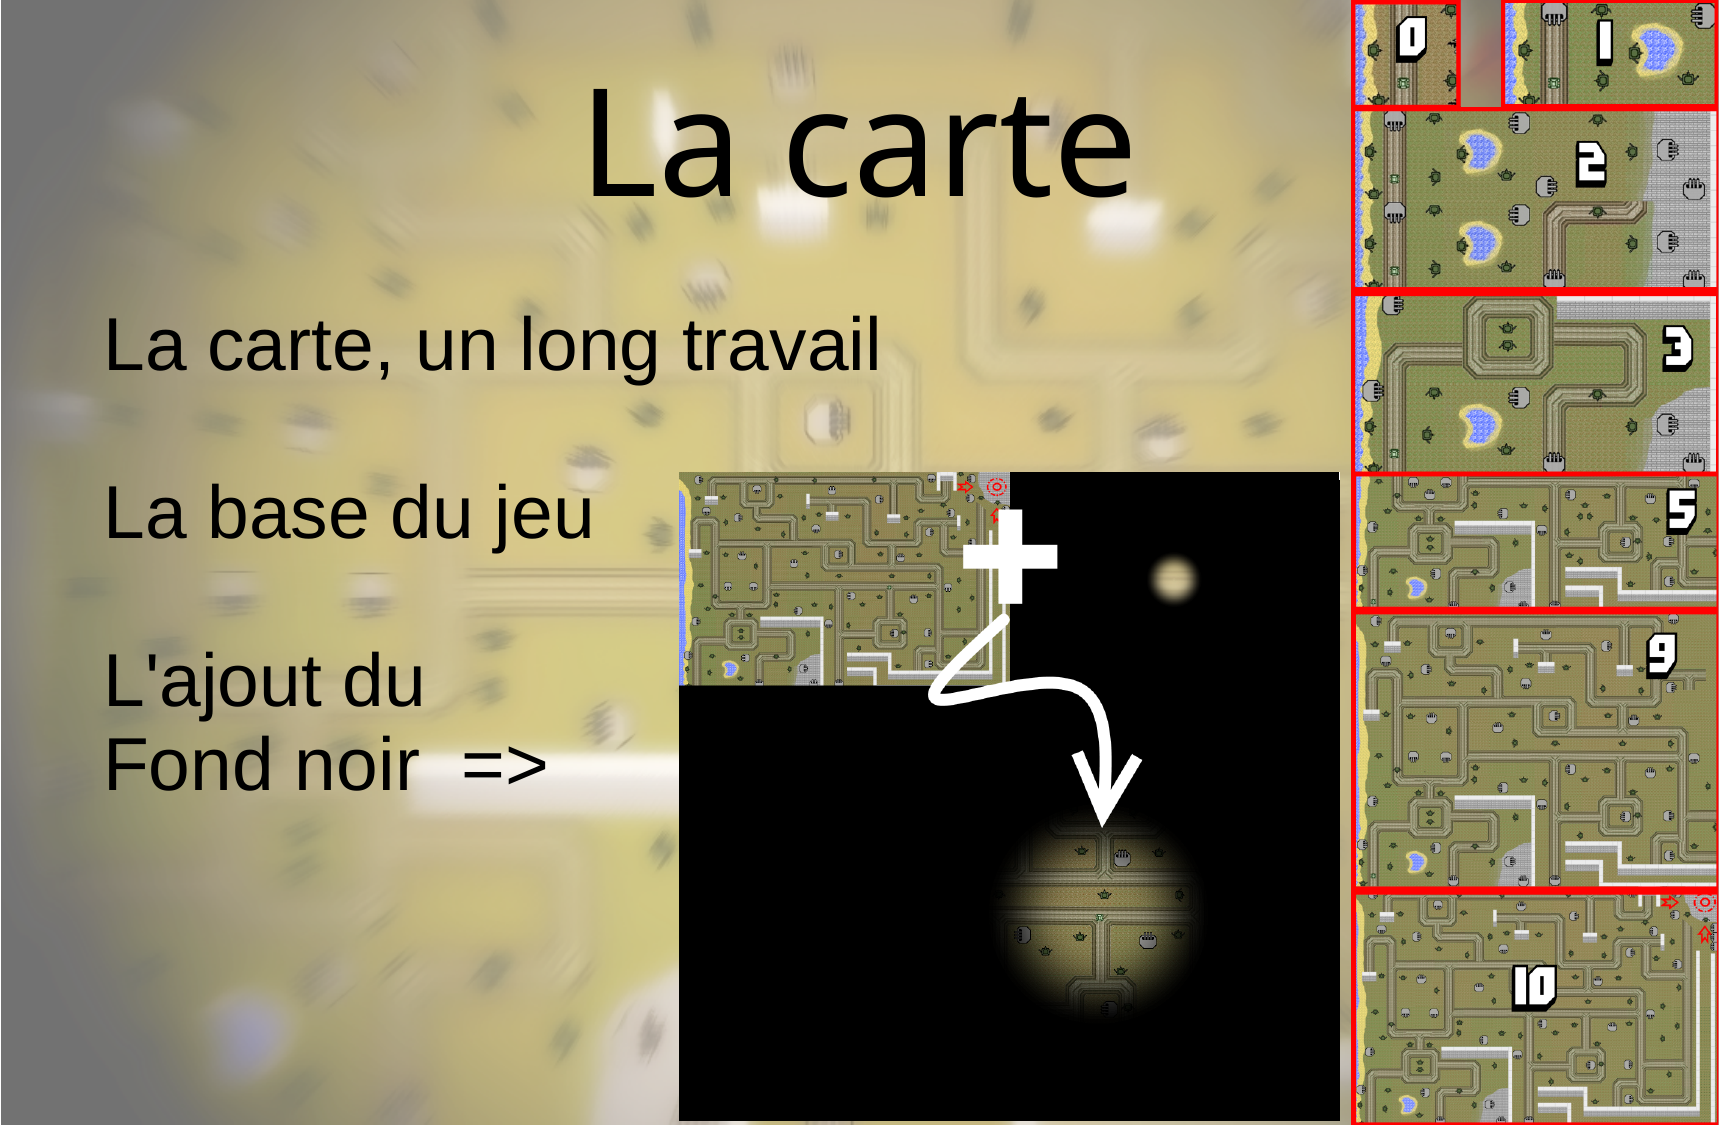

# La carte
La carte, un long travail
La base du jeu
L'ajout du
Fond noir  =>